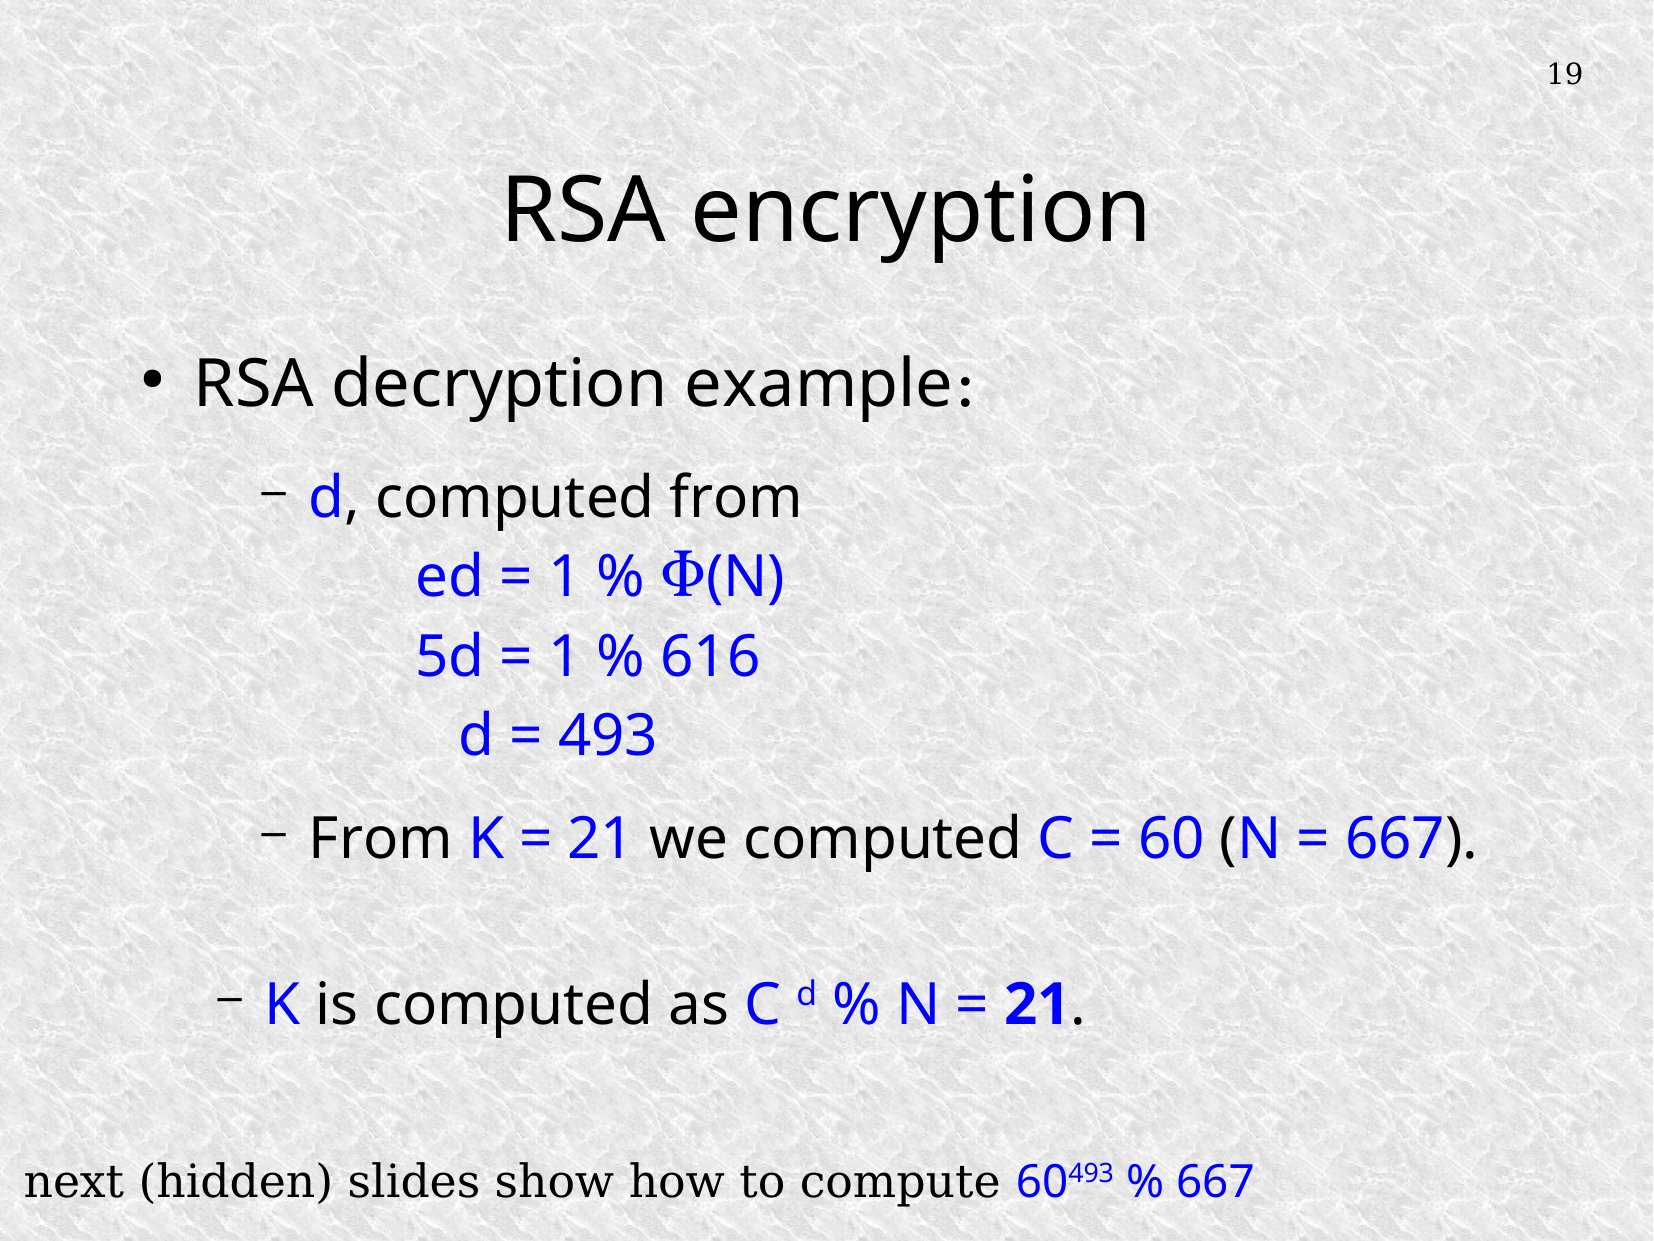

19
RSA encryption
# RSA decryption example:
d, computed from
 ed = 1 % (N)
 5d = 1 % 616
		d = 493
From K = 21 we computed C = 60 (N = 667).
K is computed as C d % N = 21.
next (hidden) slides show how to compute 60493 % 667